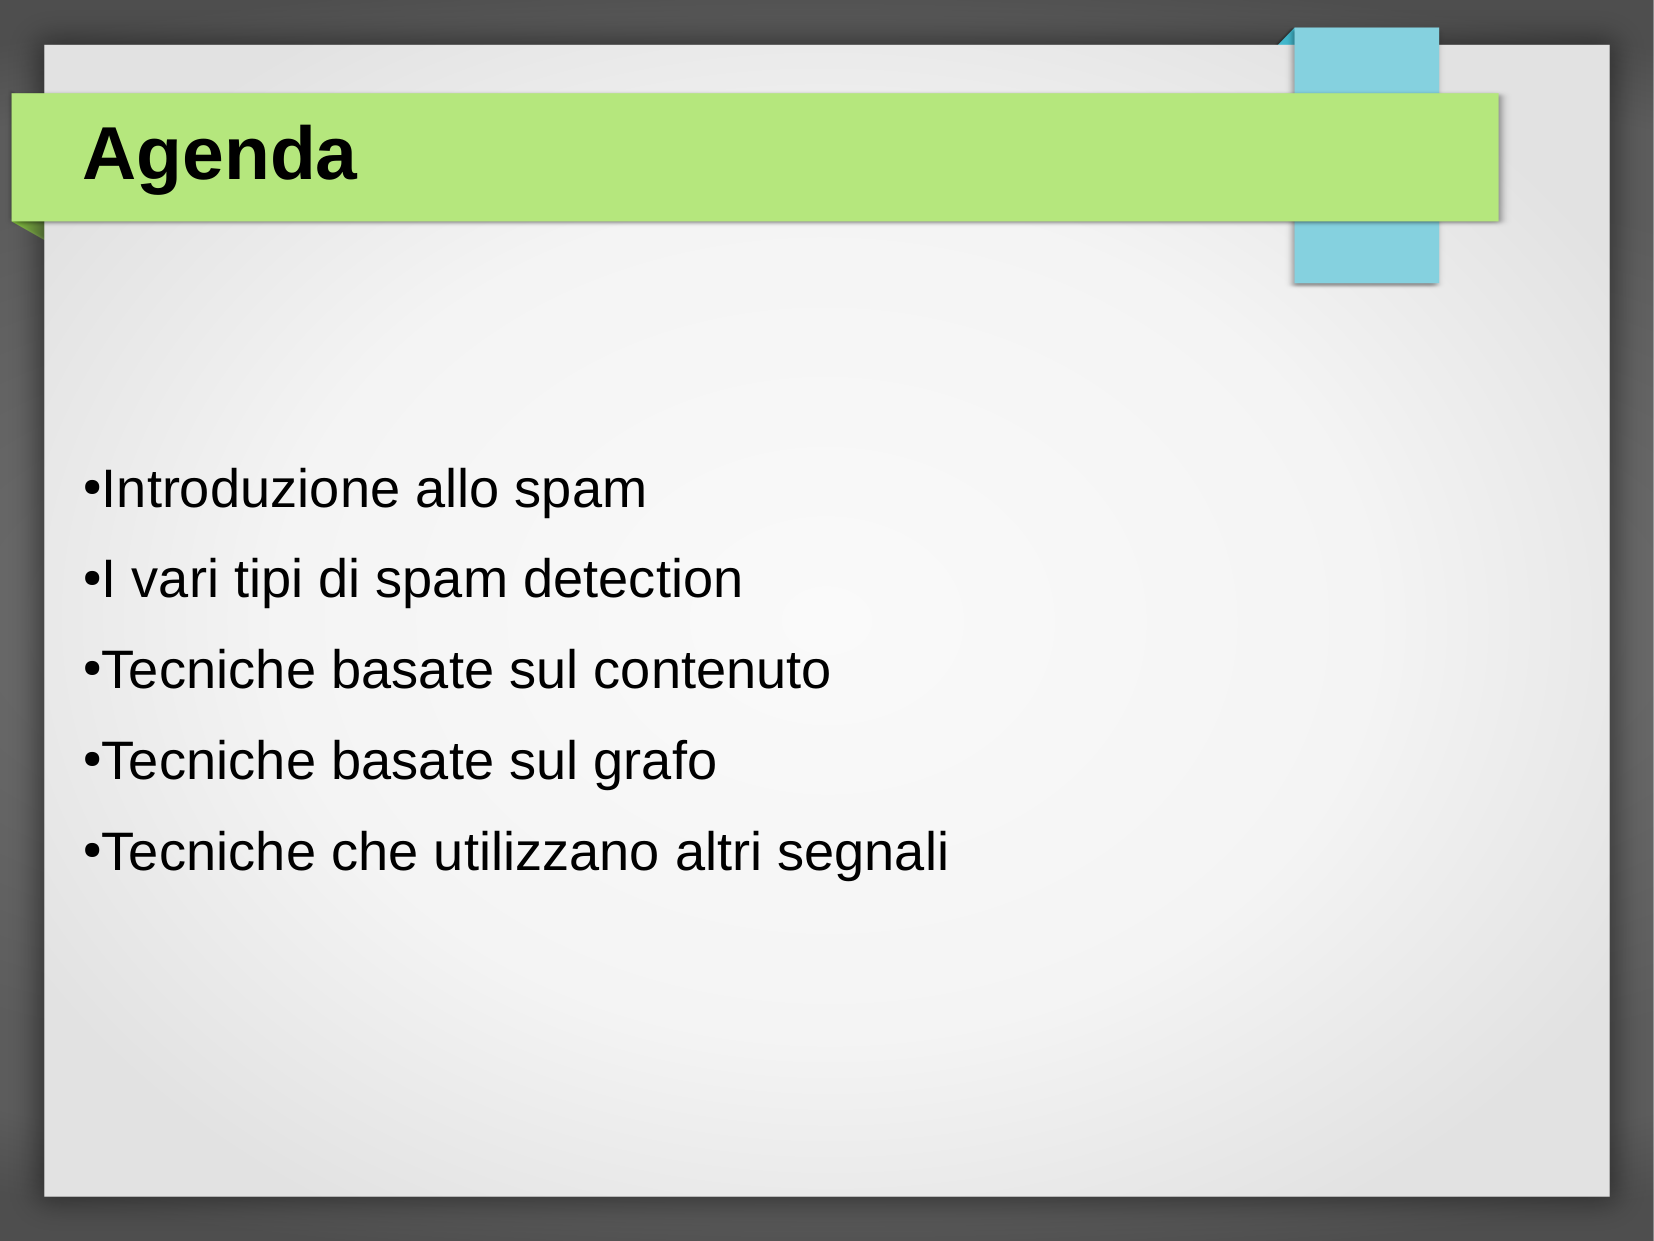

# Agenda
Introduzione allo spam
I vari tipi di spam detection
Tecniche basate sul contenuto
Tecniche basate sul grafo
Tecniche che utilizzano altri segnali